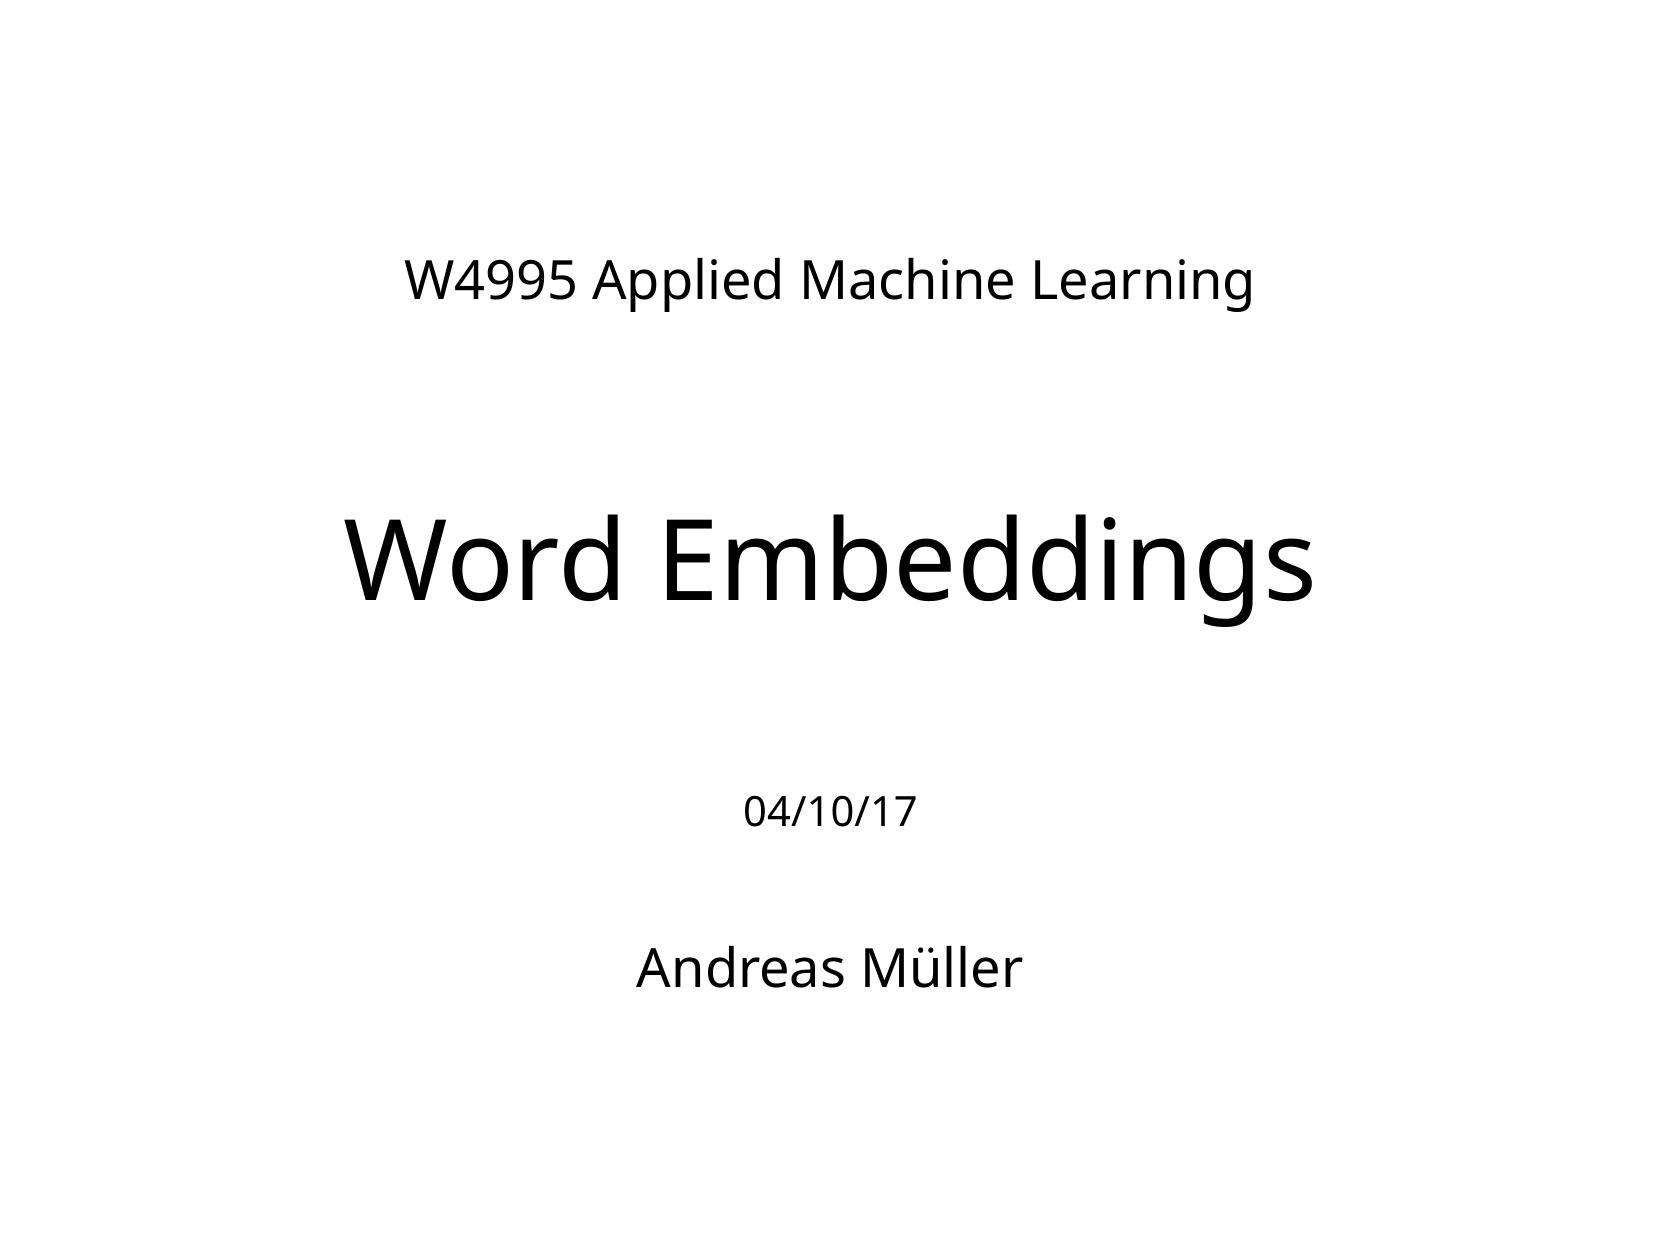

W4995 Applied Machine Learning
Word Embeddings
04/10/17
Andreas Müller